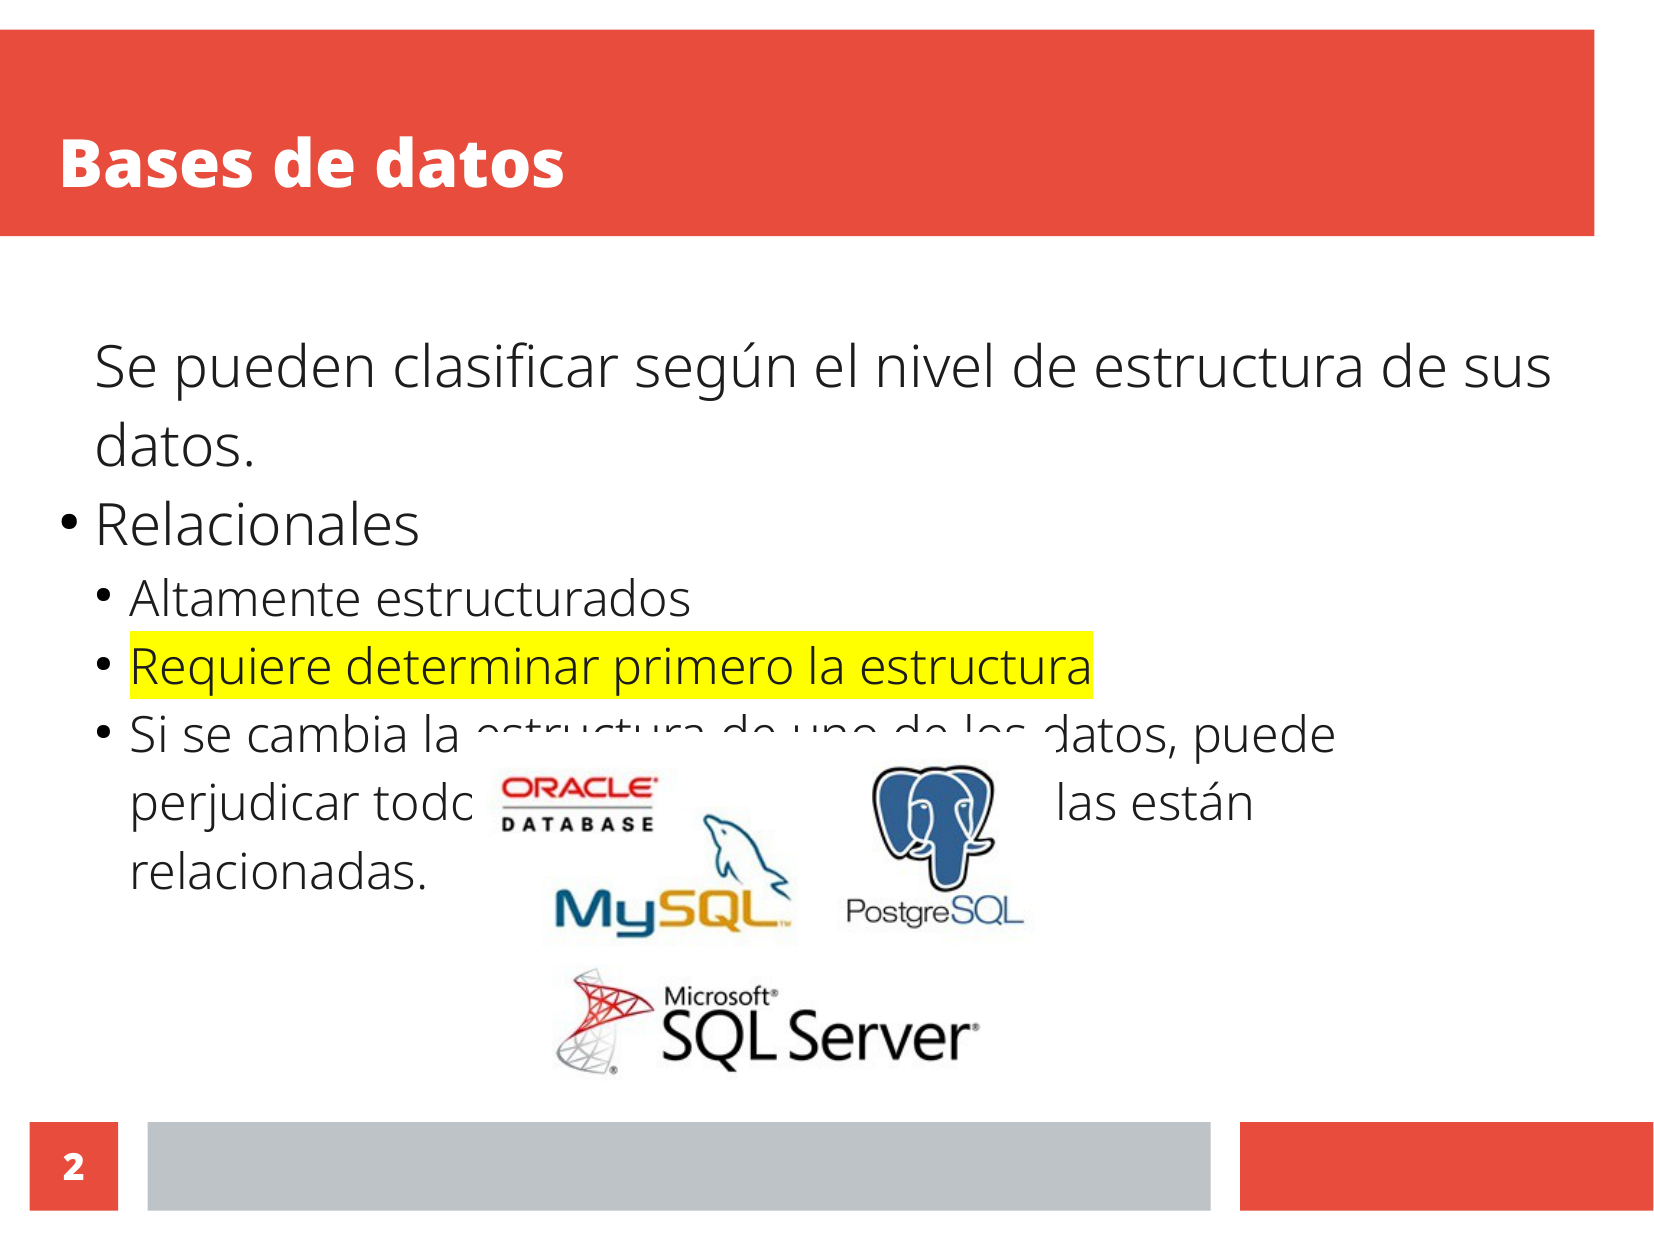

Bases de datos
# Se pueden clasificar según el nivel de estructura de sus datos.
Relacionales
Altamente estructurados
Requiere determinar primero la estructura
Si se cambia la estructura de uno de los datos, puede perjudicar todo el sistema, ya que las tablas están relacionadas.
2